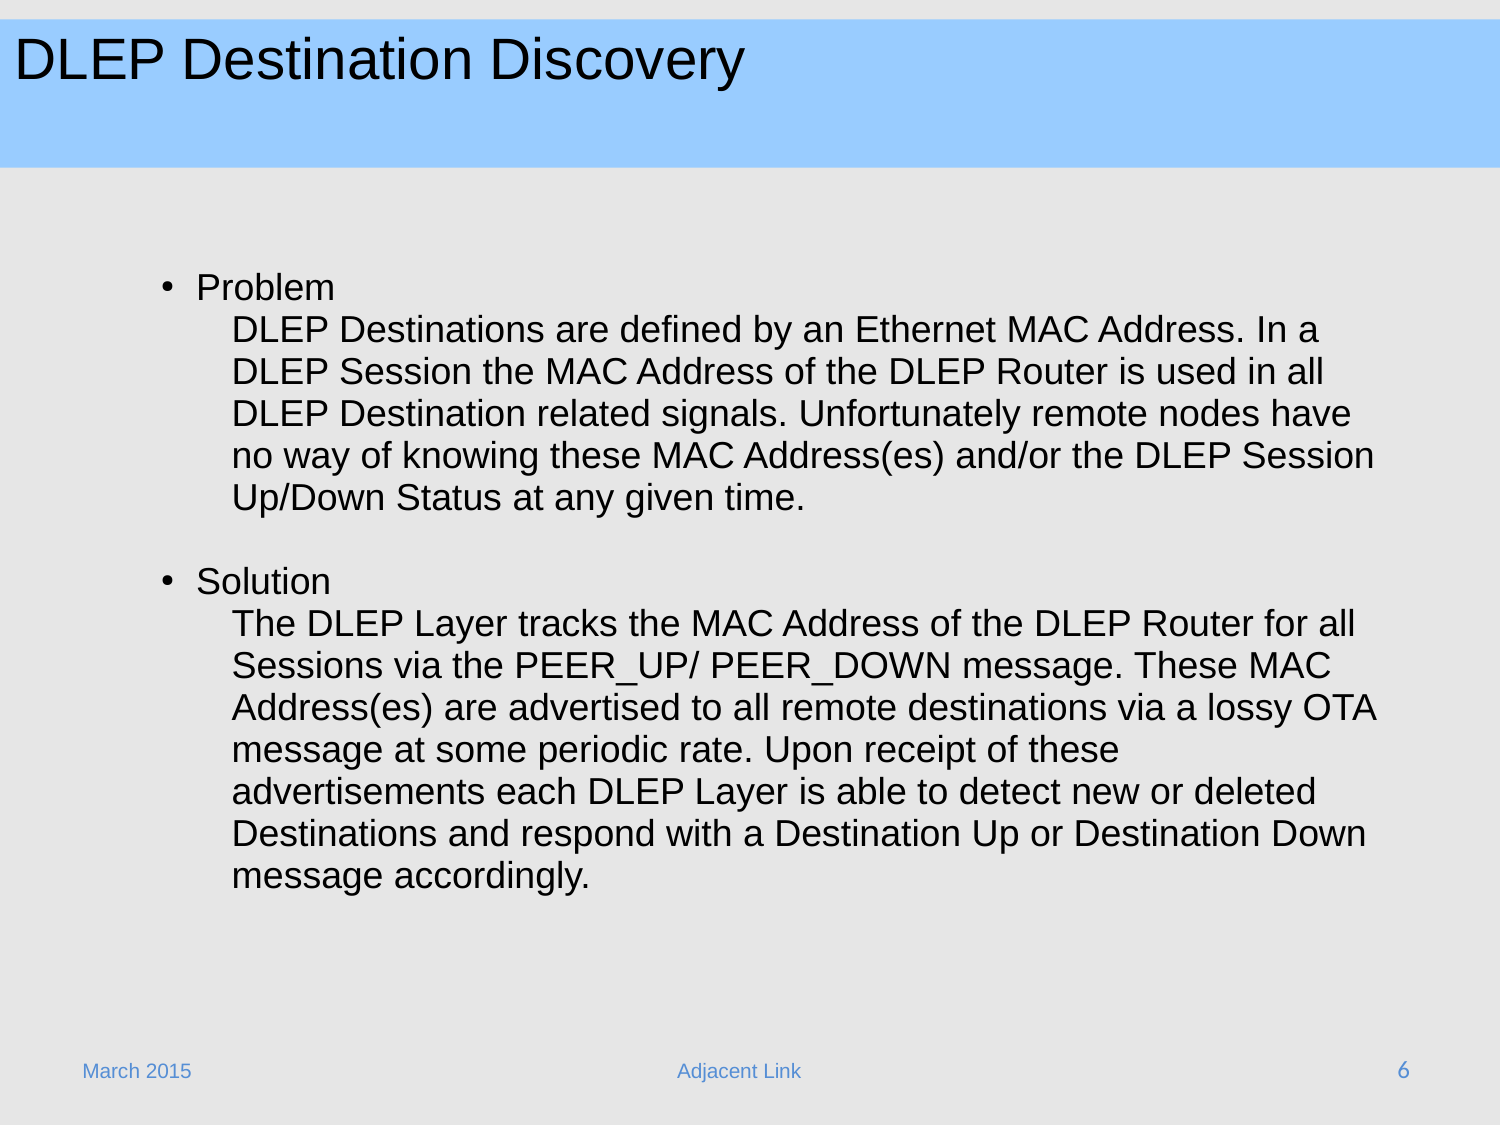

DLEP Destination Discovery
Problem
DLEP Destinations are defined by an Ethernet MAC Address. In a DLEP Session the MAC Address of the DLEP Router is used in all DLEP Destination related signals. Unfortunately remote nodes have no way of knowing these MAC Address(es) and/or the DLEP Session Up/Down Status at any given time.
Solution
The DLEP Layer tracks the MAC Address of the DLEP Router for all Sessions via the PEER_UP/ PEER_DOWN message. These MAC Address(es) are advertised to all remote destinations via a lossy OTA message at some periodic rate. Upon receipt of these advertisements each DLEP Layer is able to detect new or deleted Destinations and respond with a Destination Up or Destination Down message accordingly.